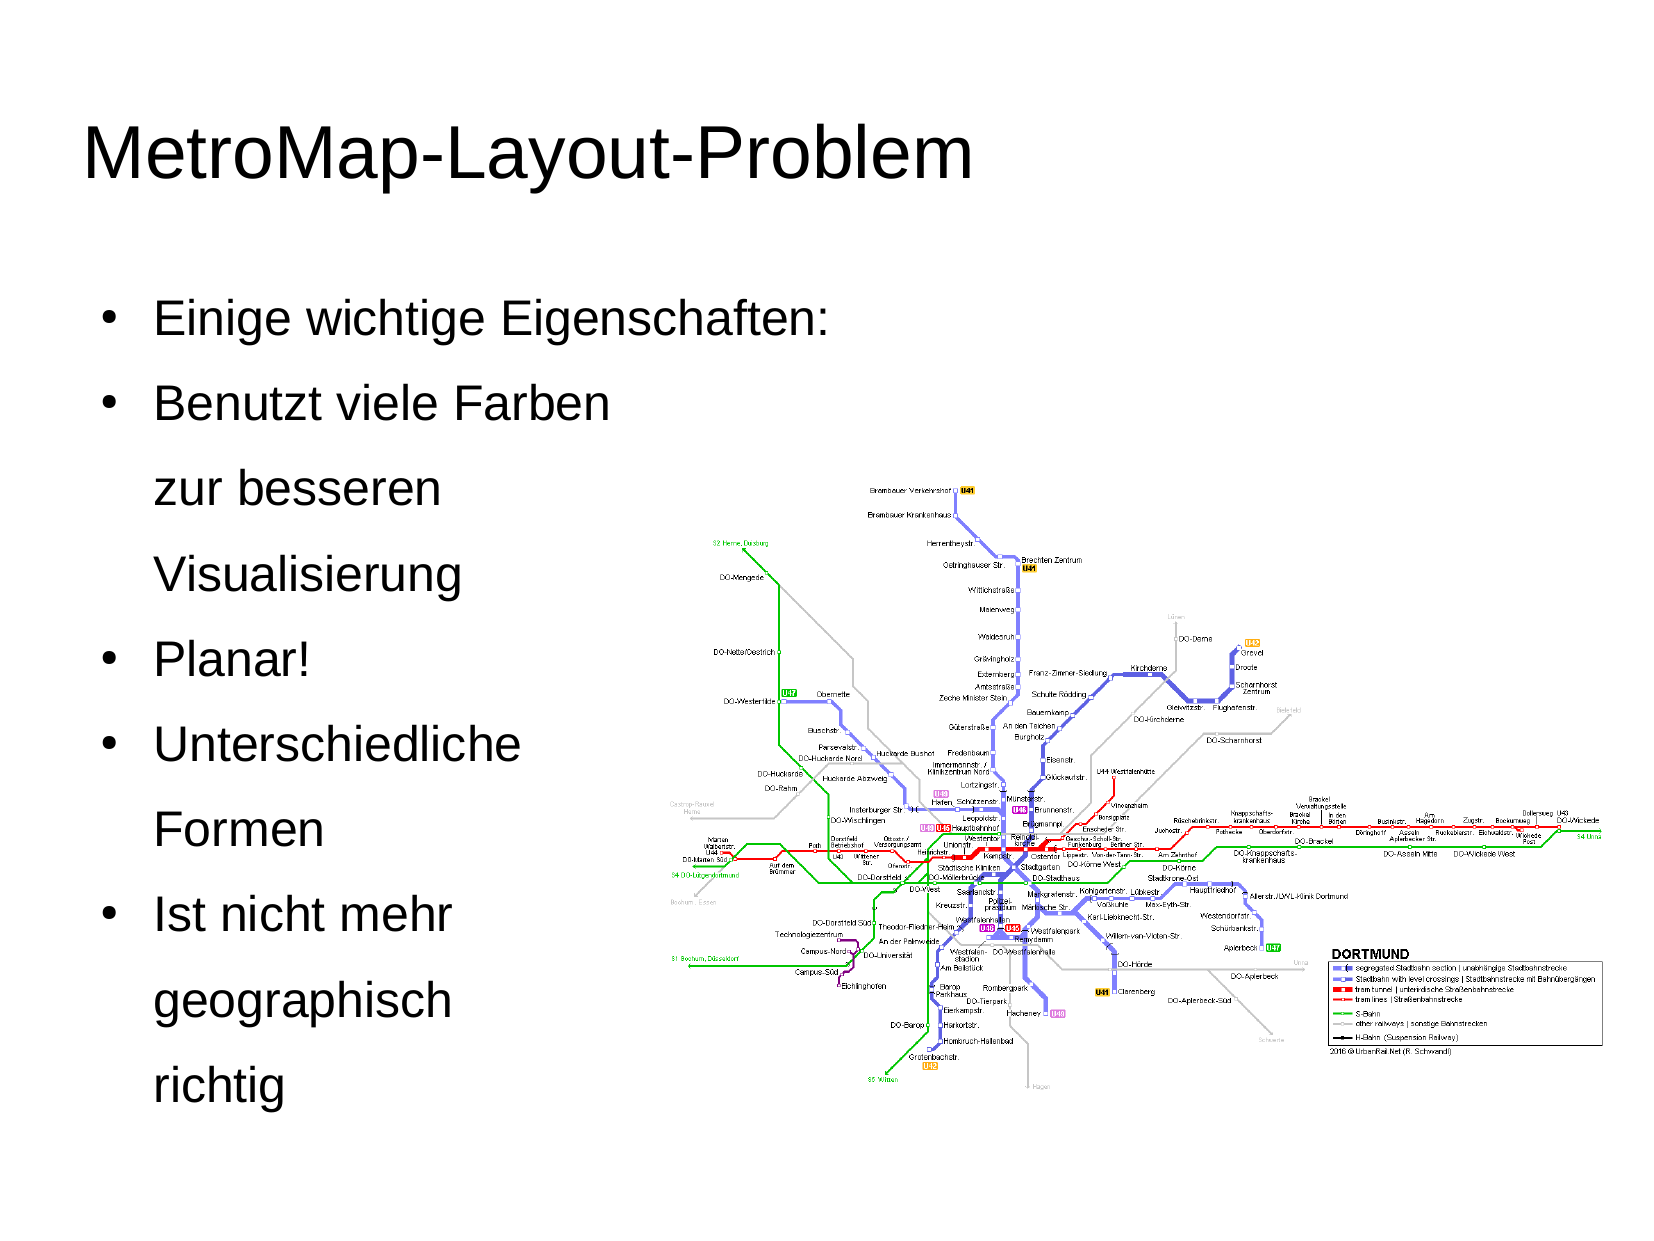

# MetroMap-Layout-Problem
Einige wichtige Eigenschaften:
Benutzt viele Farben
zur besseren
Visualisierung
Planar!
Unterschiedliche
Formen
Ist nicht mehr
geographisch
richtig